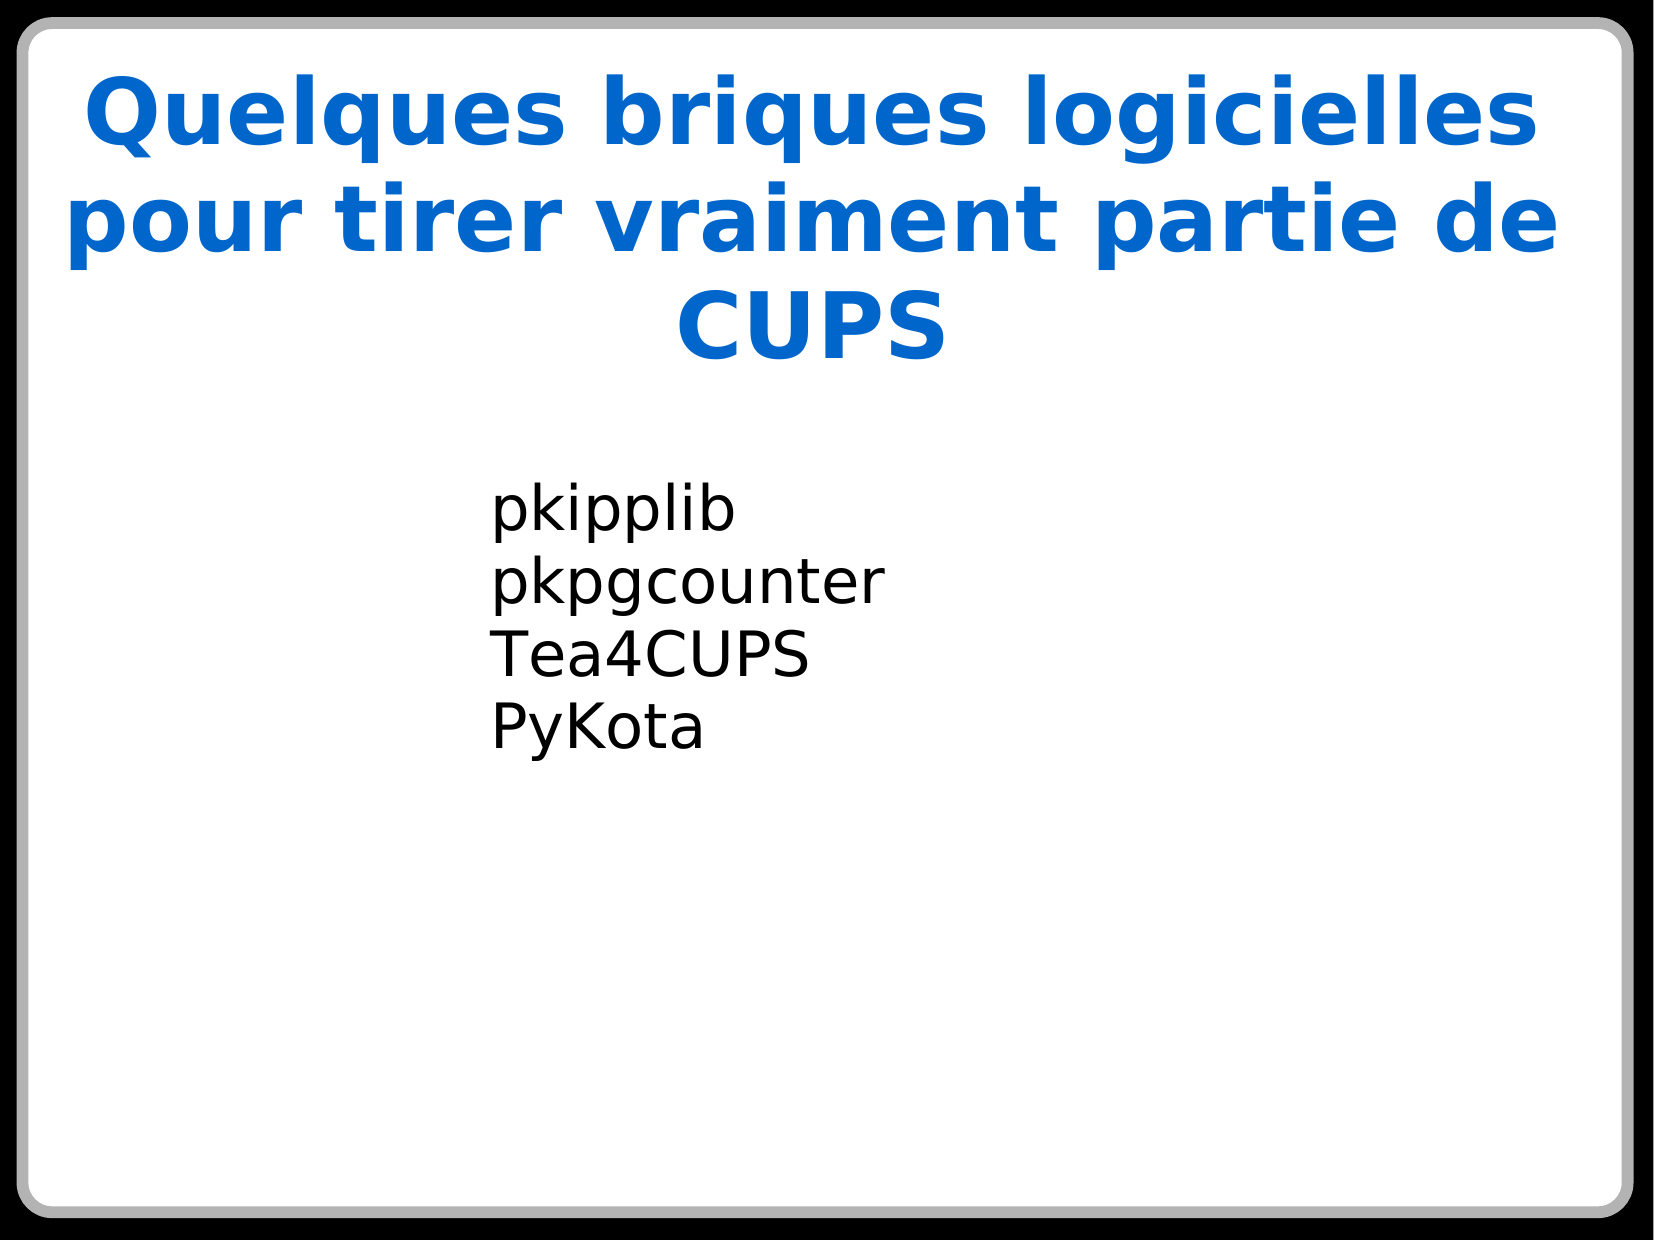

# Quelques briques logicielles pour tirer vraiment partie de CUPS
pkipplib
pkpgcounter
Tea4CUPS
PyKota